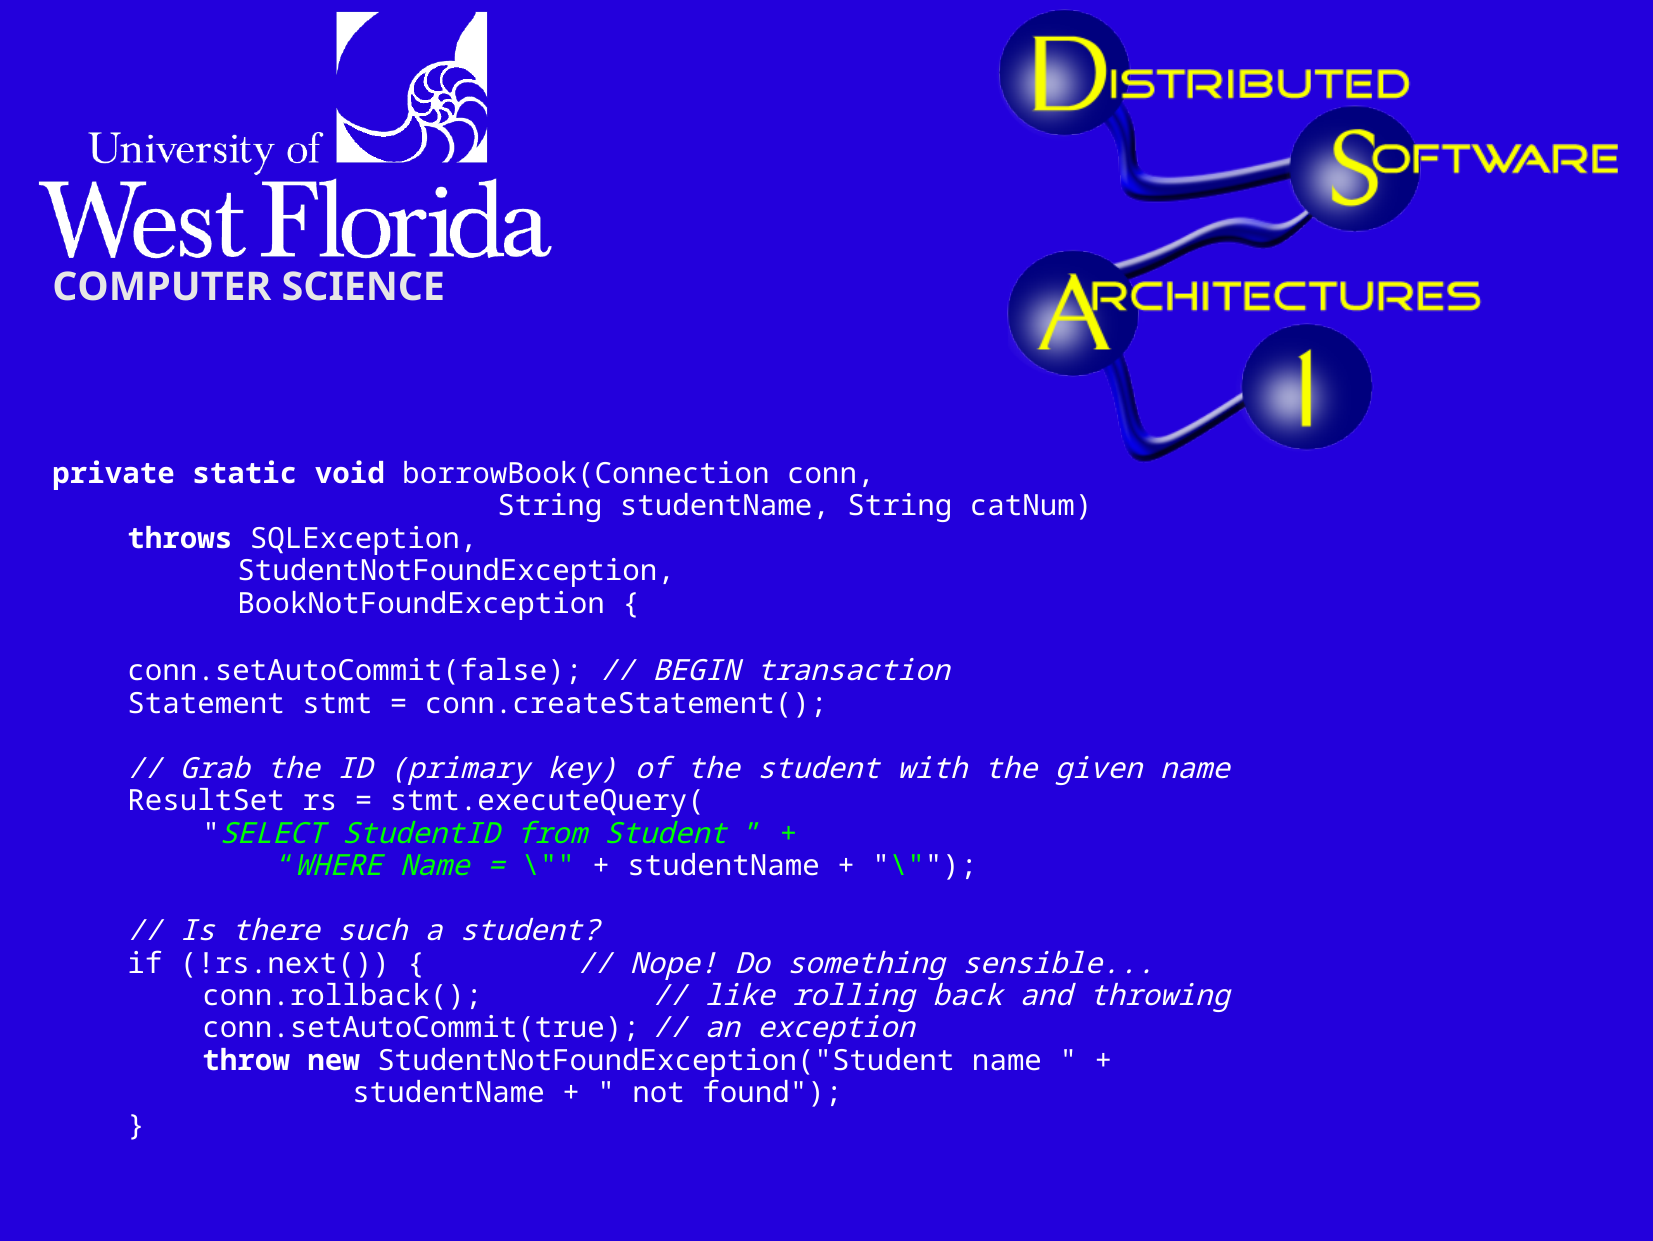

COMPUTER SCIENCE
private static void borrowBook(Connection conn,
					 String studentName, String catNum)
	throws SQLException,
		 StudentNotFoundException,
		 BookNotFoundException {
	conn.setAutoCommit(false); // BEGIN transaction
	Statement stmt = conn.createStatement();
	// Grab the ID (primary key) of the student with the given name
	ResultSet rs = stmt.executeQuery(
		"SELECT StudentID from Student ” +
			“WHERE Name = \"" + studentName + "\"");
	// Is there such a student?
	if (!rs.next()) {			// Nope! Do something sensible...
		conn.rollback();			// like rolling back and throwing
		conn.setAutoCommit(true);	// an exception
		throw new StudentNotFoundException("Student name " +
				studentName + " not found");
	}